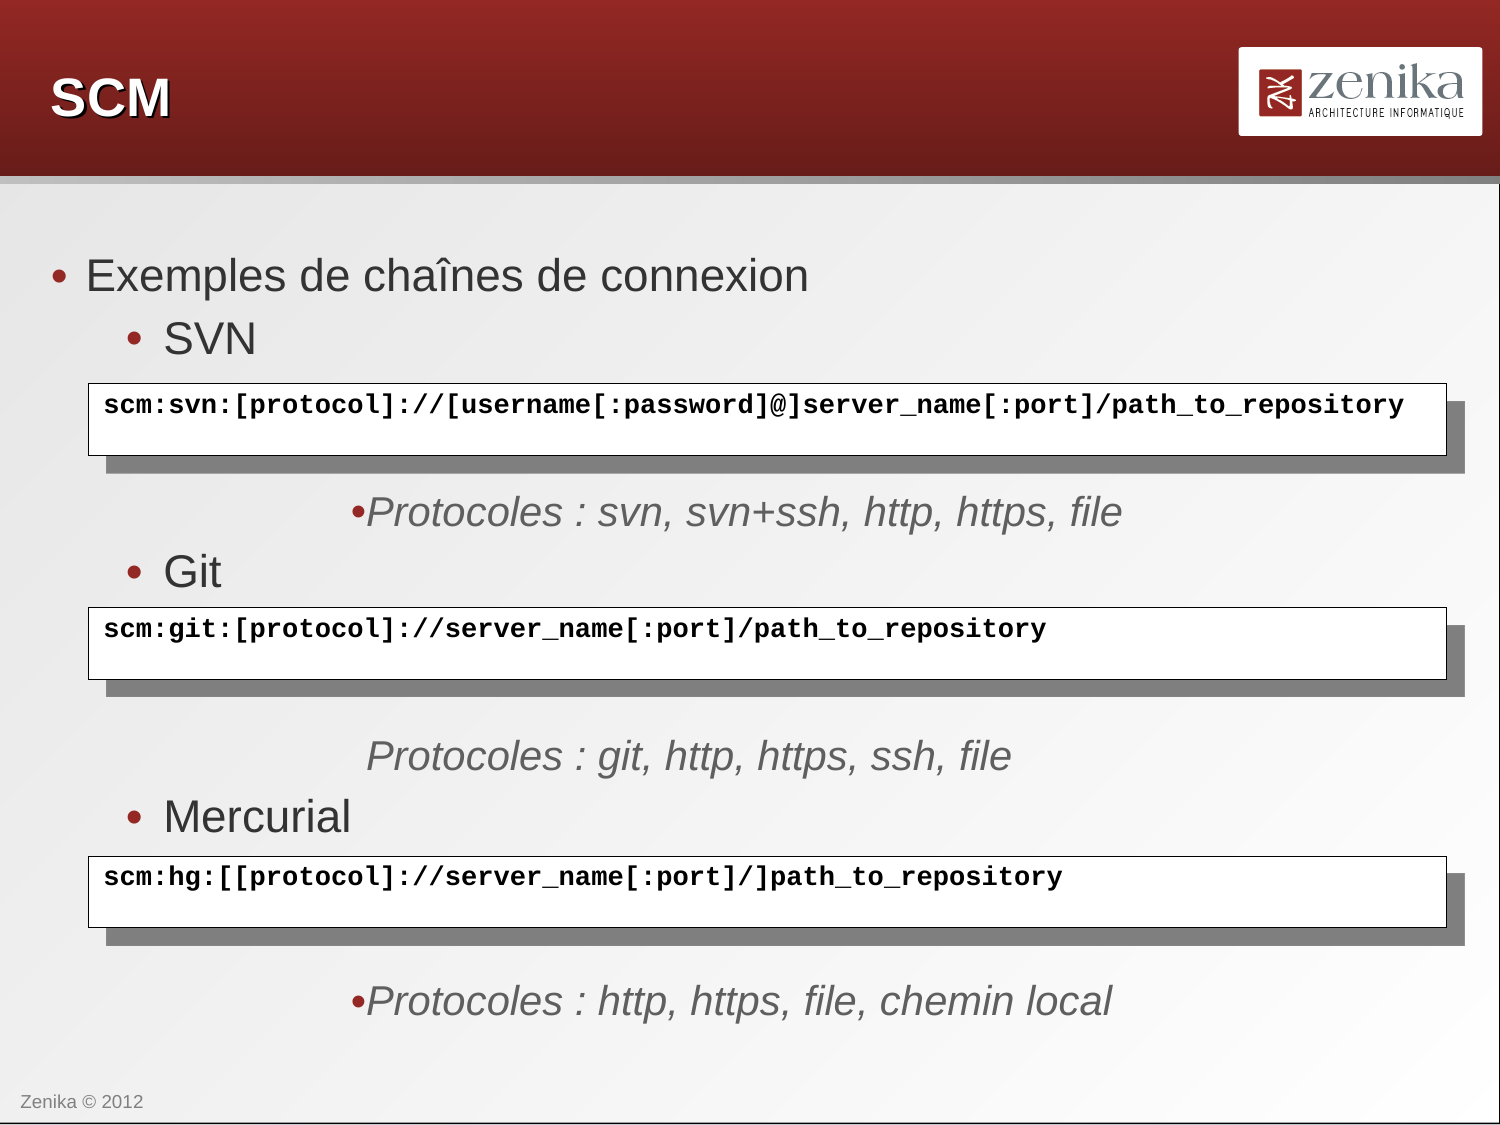

# SCM
Exemples de chaînes de connexion
SVN
Protocoles : svn, svn+ssh, http, https, file
Git
Protocoles : git, http, https, ssh, file
Mercurial
Protocoles : http, https, file, chemin local
scm:svn:[protocol]://[username[:password]@]server_name[:port]/path_to_repository
scm:git:[protocol]://server_name[:port]/path_to_repository
scm:hg:[[protocol]://server_name[:port]/]path_to_repository